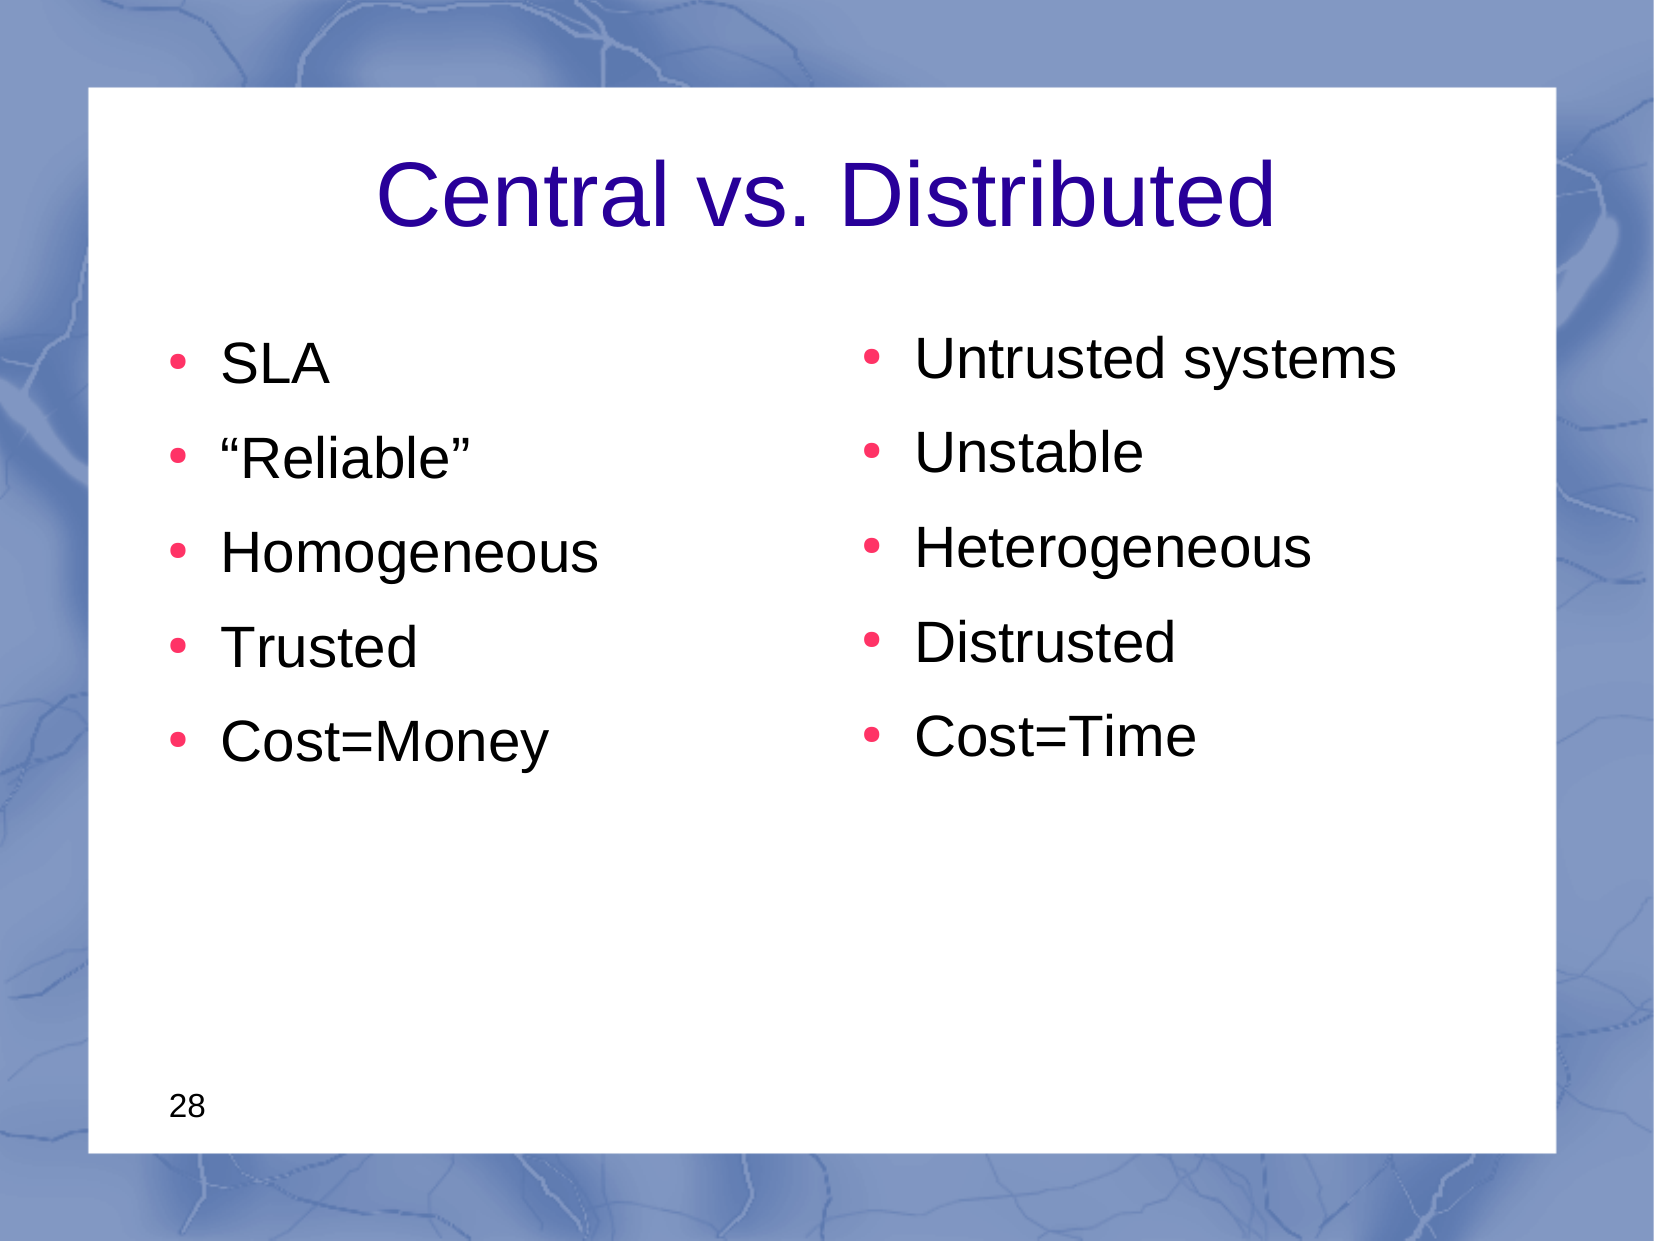

# Central vs. Distributed
Untrusted systems
Unstable
Heterogeneous
Distrusted
Cost=Time
SLA
“Reliable”
Homogeneous
Trusted
Cost=Money
28